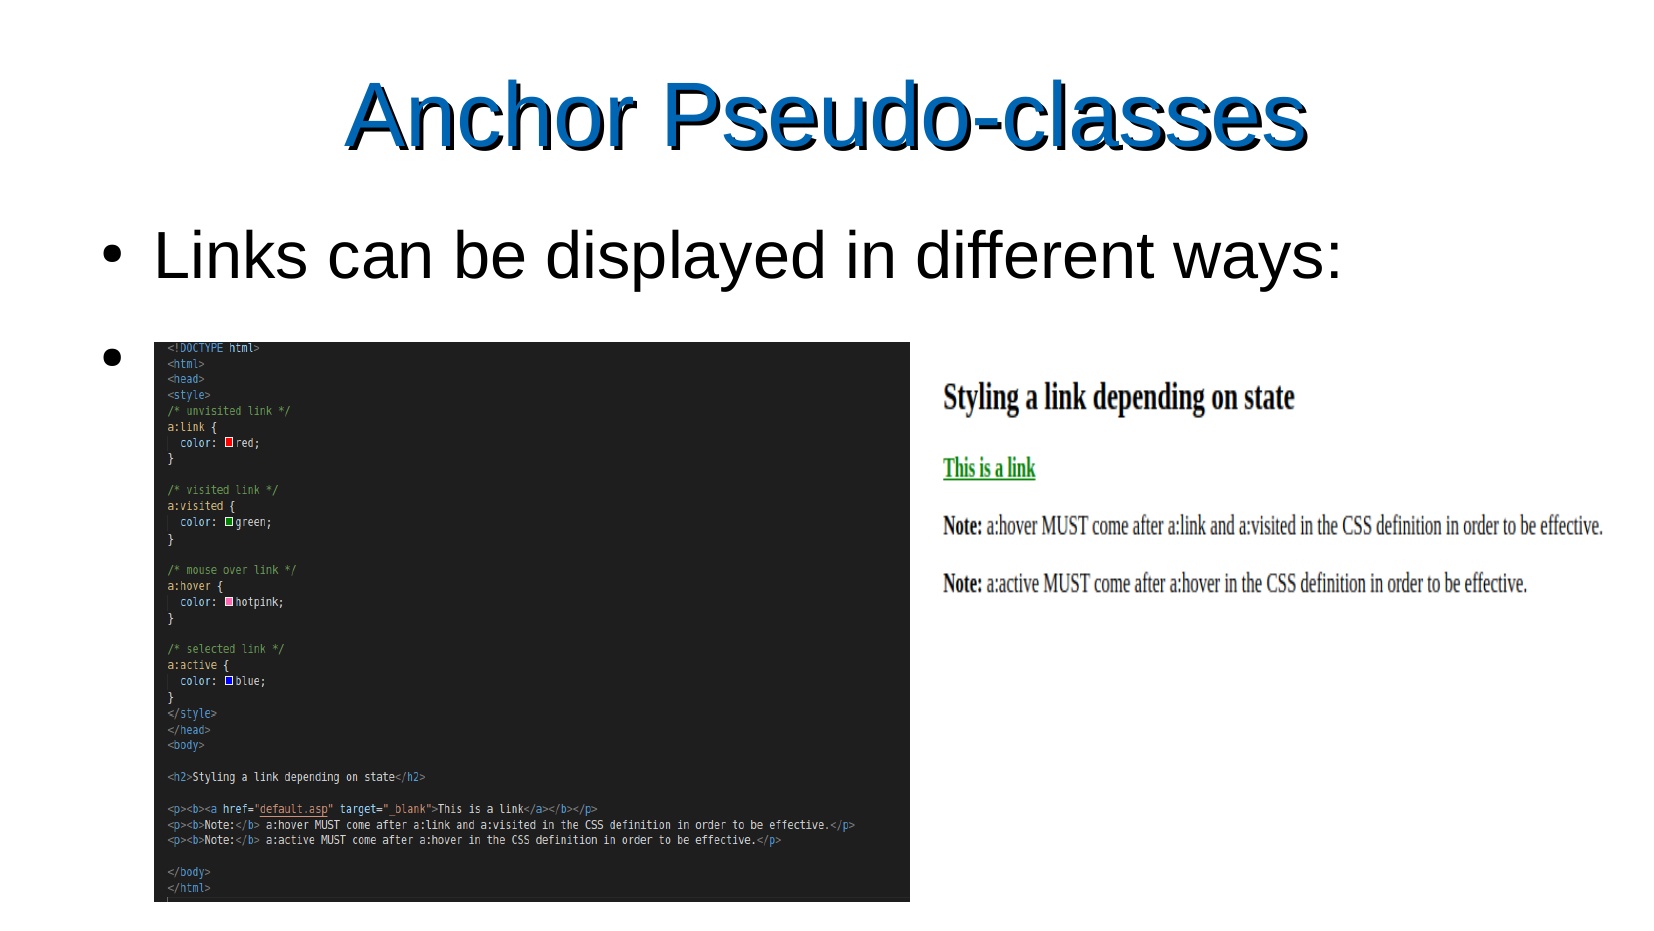

# Anchor Pseudo-classes
Links can be displayed in different ways: